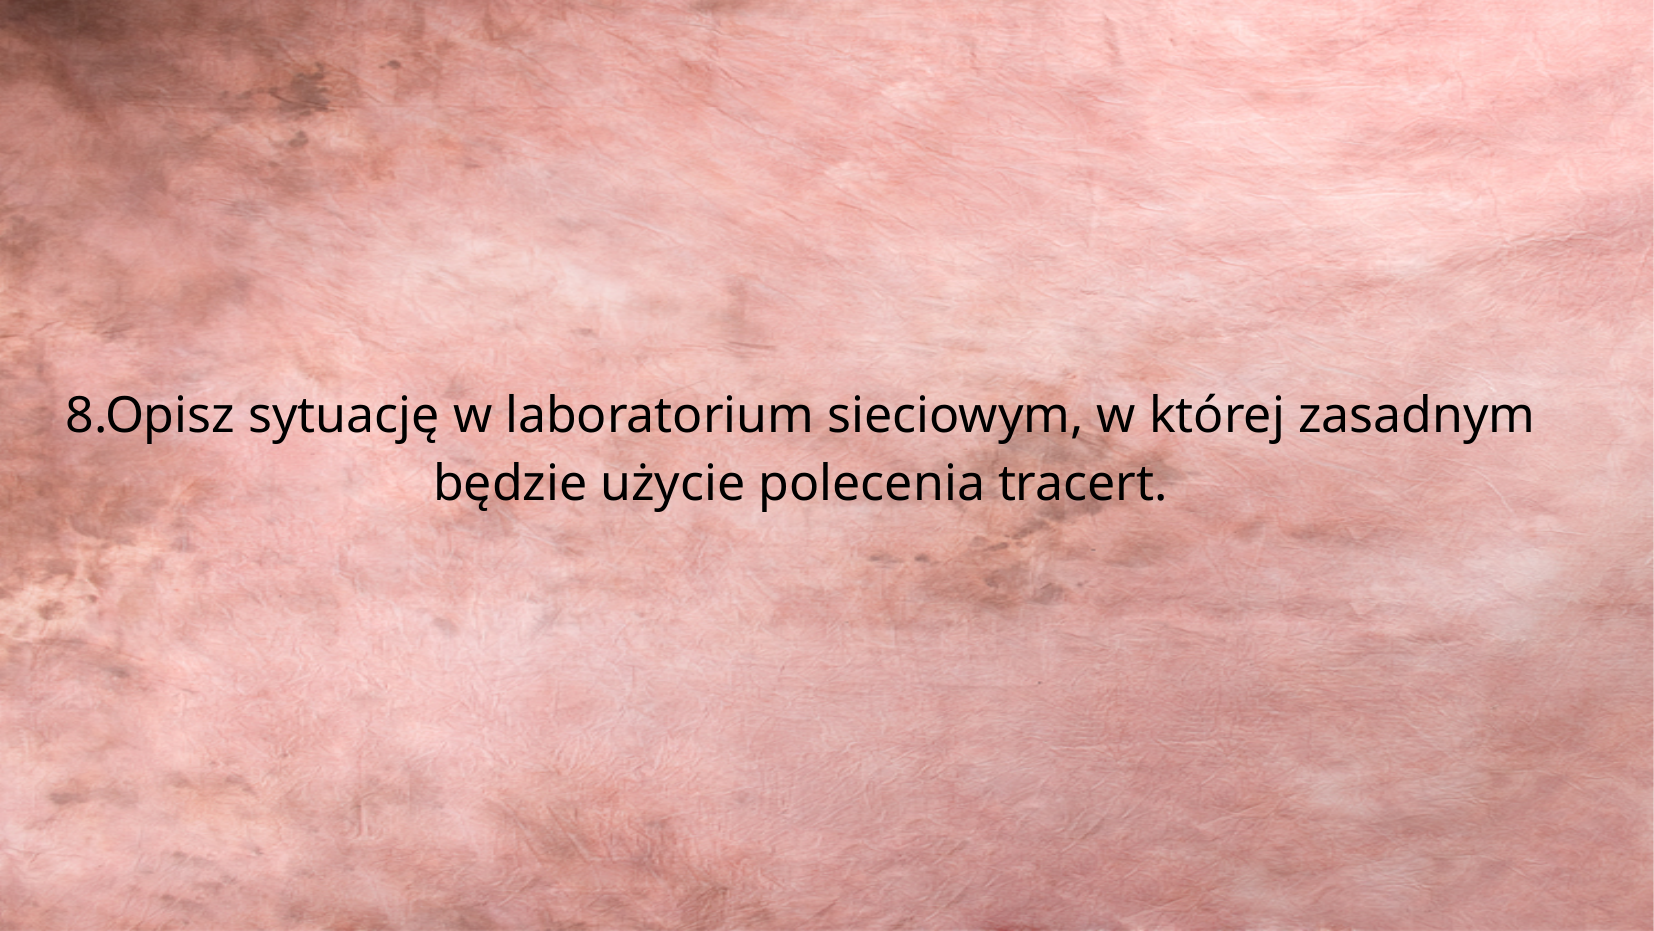

# 8.Opisz sytuację w laboratorium sieciowym, w której zasadnym będzie użycie polecenia tracert.